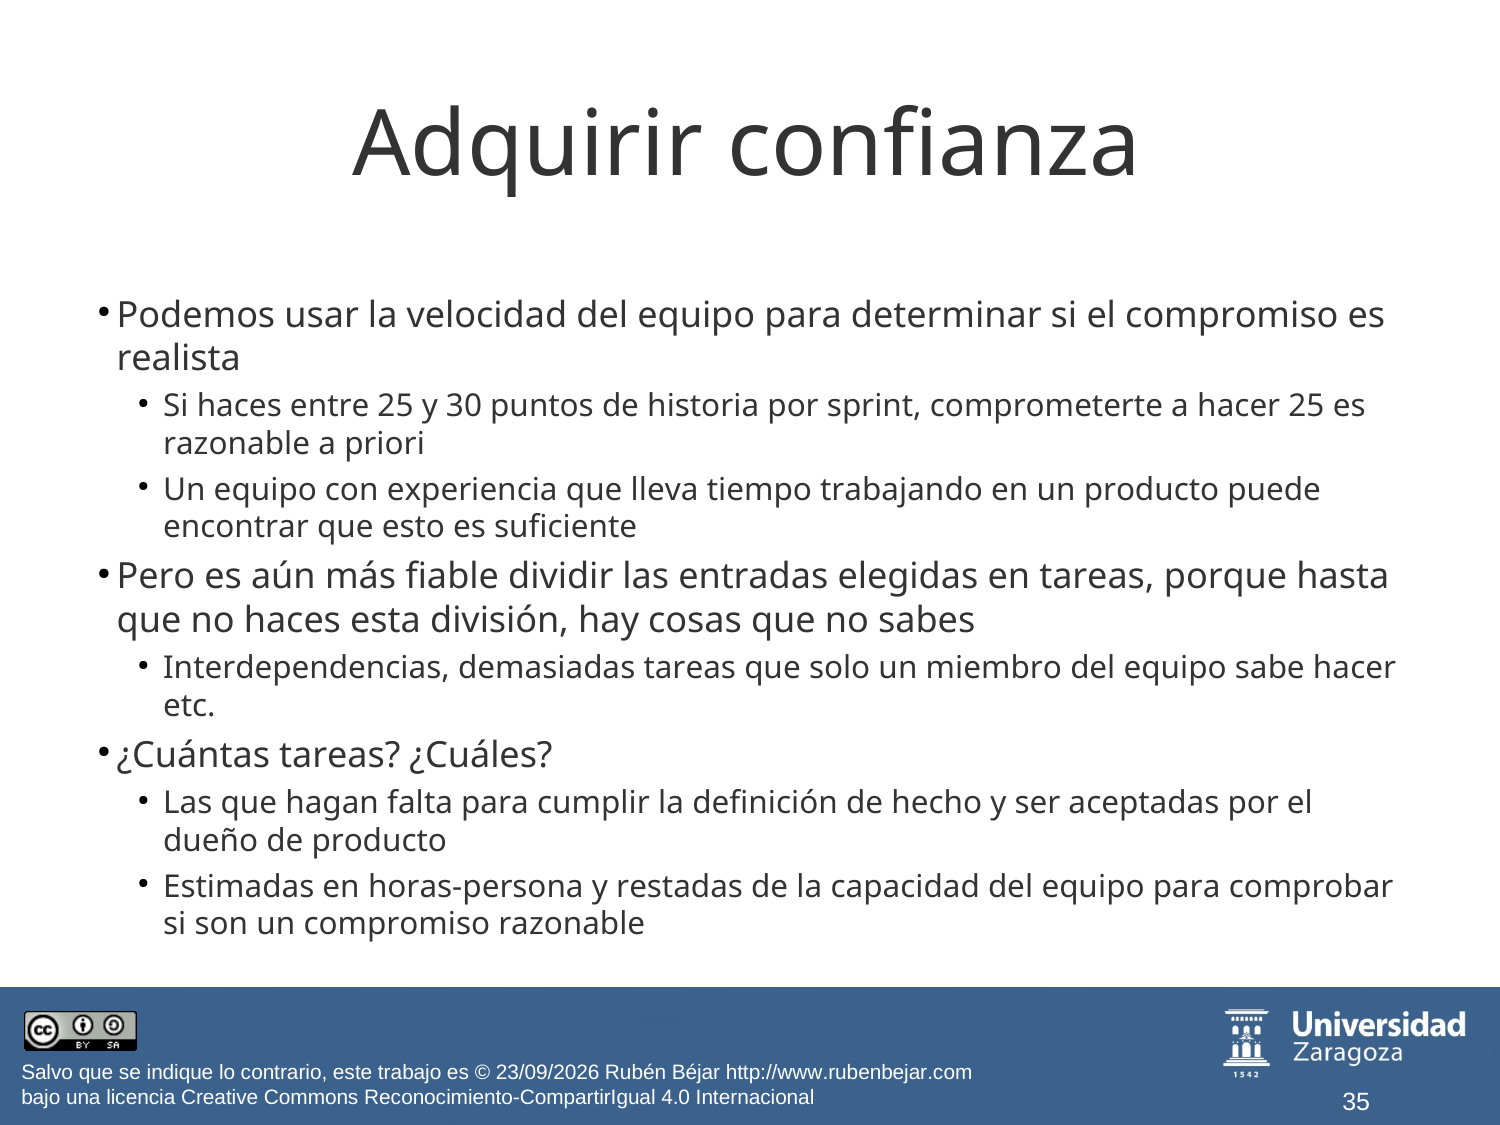

# Adquirir confianza
Podemos usar la velocidad del equipo para determinar si el compromiso es realista
Si haces entre 25 y 30 puntos de historia por sprint, comprometerte a hacer 25 es razonable a priori
Un equipo con experiencia que lleva tiempo trabajando en un producto puede encontrar que esto es suficiente
Pero es aún más fiable dividir las entradas elegidas en tareas, porque hasta que no haces esta división, hay cosas que no sabes
Interdependencias, demasiadas tareas que solo un miembro del equipo sabe hacer etc.
¿Cuántas tareas? ¿Cuáles?
Las que hagan falta para cumplir la definición de hecho y ser aceptadas por el dueño de producto
Estimadas en horas-persona y restadas de la capacidad del equipo para comprobar si son un compromiso razonable